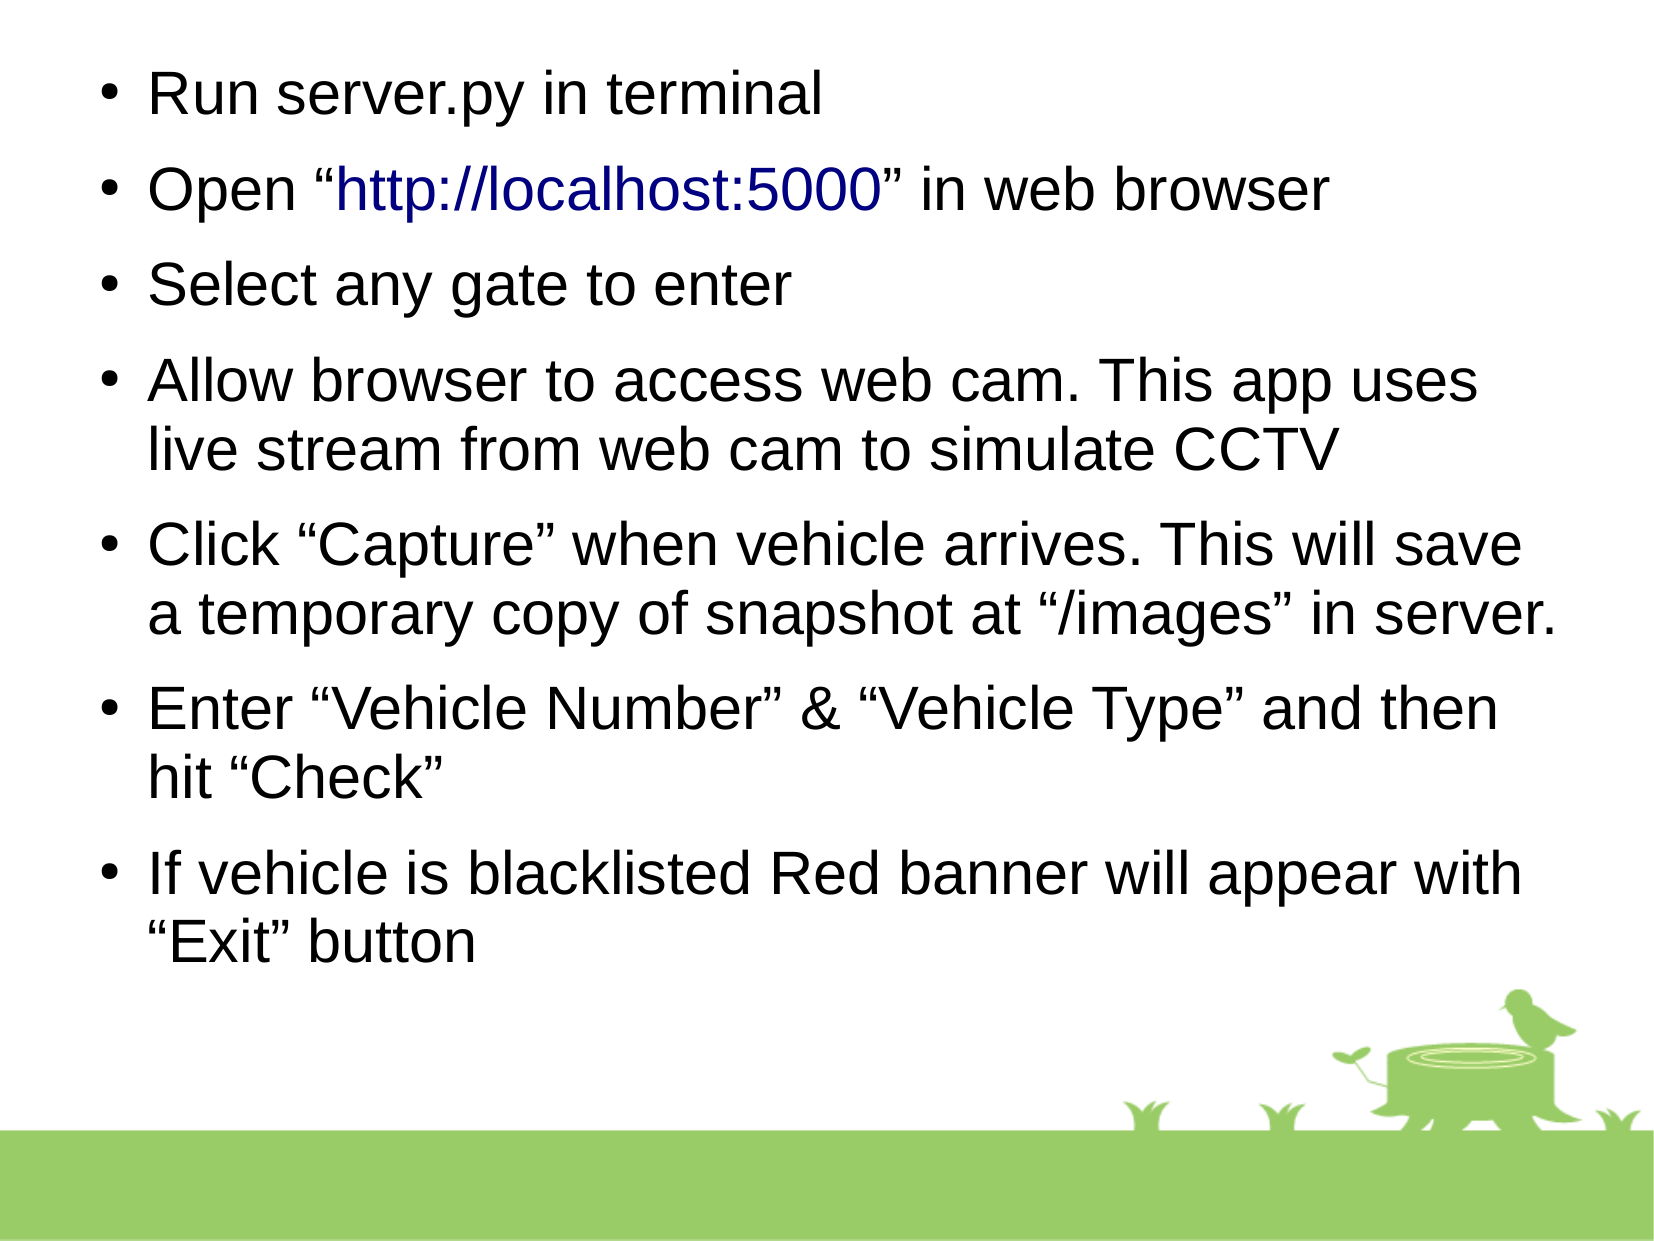

# Run server.py in terminal
Open “http://localhost:5000” in web browser
Select any gate to enter
Allow browser to access web cam. This app uses live stream from web cam to simulate CCTV
Click “Capture” when vehicle arrives. This will save a temporary copy of snapshot at “/images” in server.
Enter “Vehicle Number” & “Vehicle Type” and then hit “Check”
If vehicle is blacklisted Red banner will appear with “Exit” button